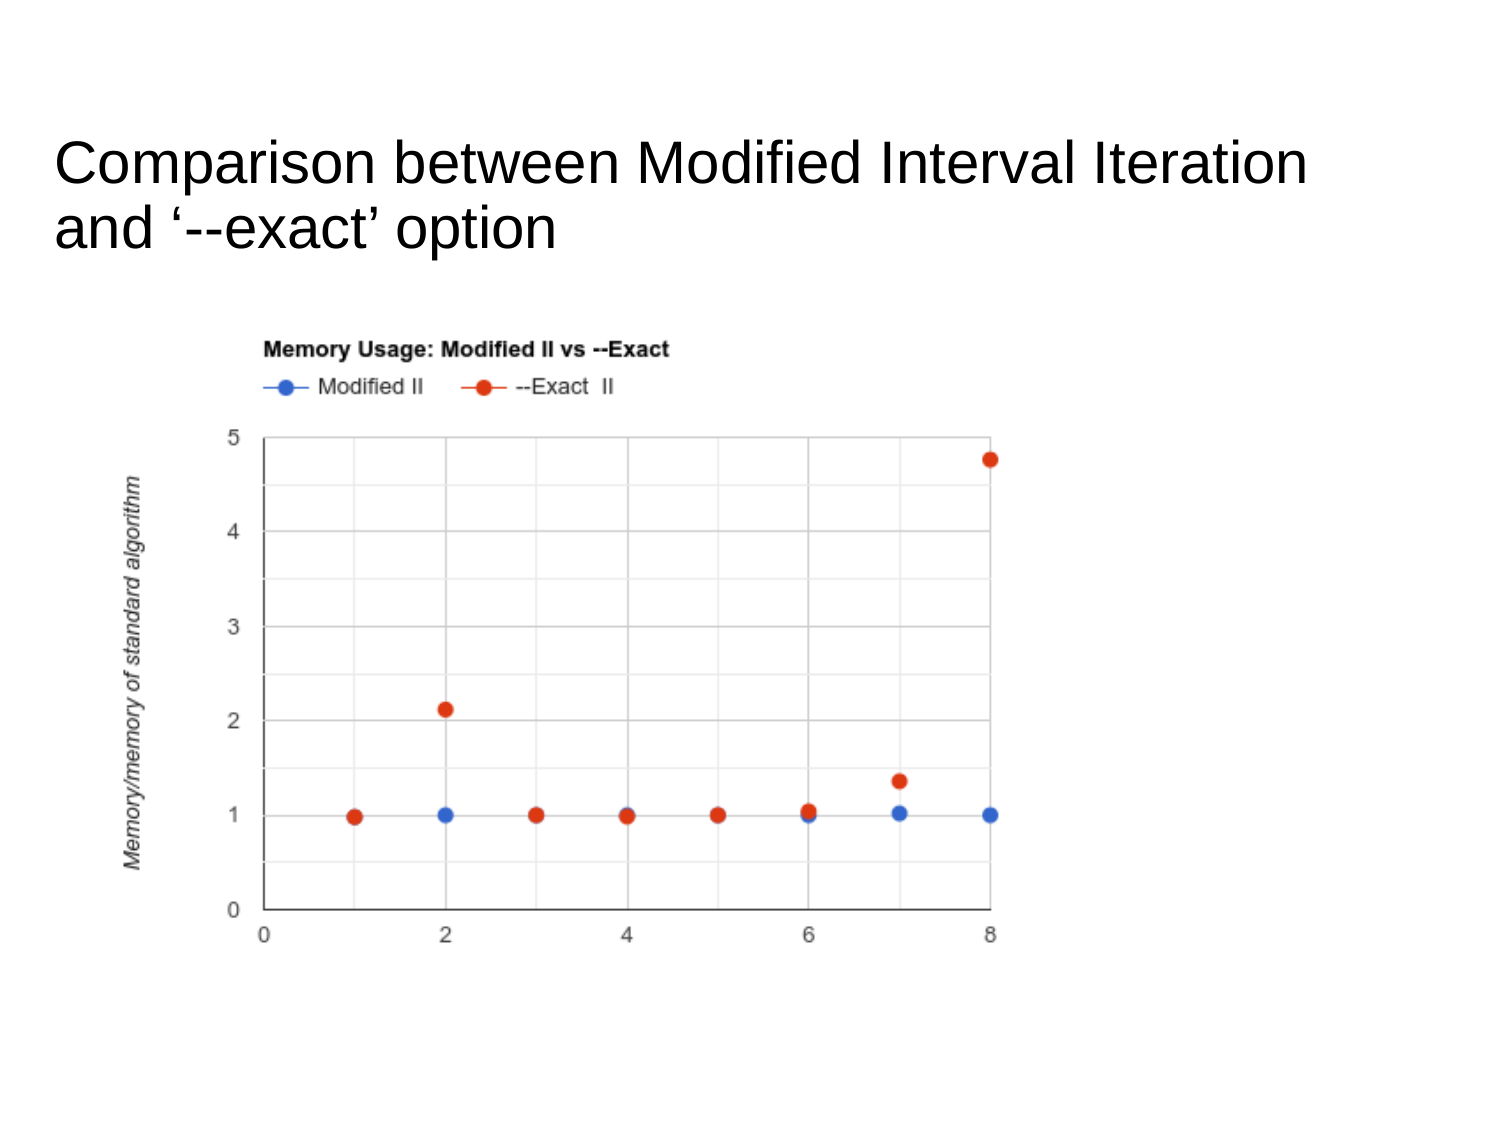

Comparison between Modified Interval Iteration and ‘--exact’ option
#